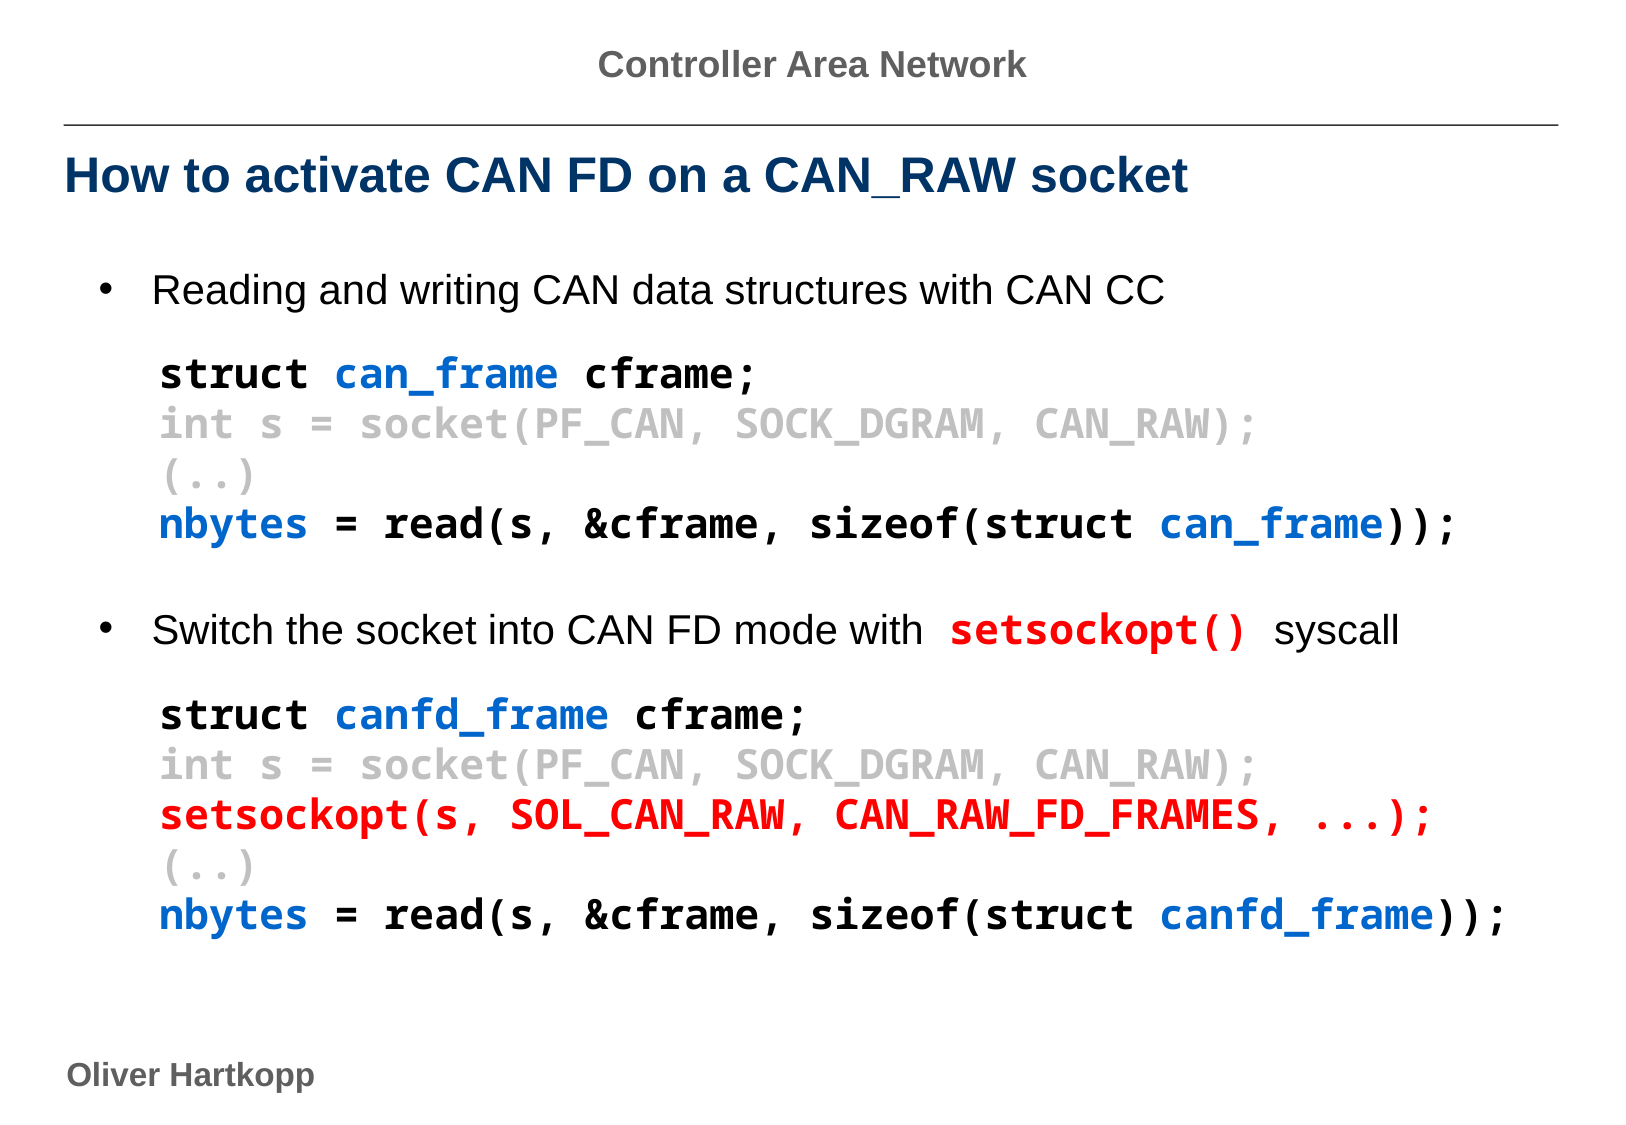

How to activate CAN FD on a CAN_RAW socket
Reading and writing CAN data structures with CAN CC
Switch the socket into CAN FD mode with setsockopt() syscall
struct can_frame cframe;
int s = socket(PF_CAN, SOCK_DGRAM, CAN_RAW);
(..)
nbytes = read(s, &cframe, sizeof(struct can_frame));
struct canfd_frame cframe;
int s = socket(PF_CAN, SOCK_DGRAM, CAN_RAW);
setsockopt(s, SOL_CAN_RAW, CAN_RAW_FD_FRAMES, ...);
(..)
nbytes = read(s, &cframe, sizeof(struct canfd_frame));